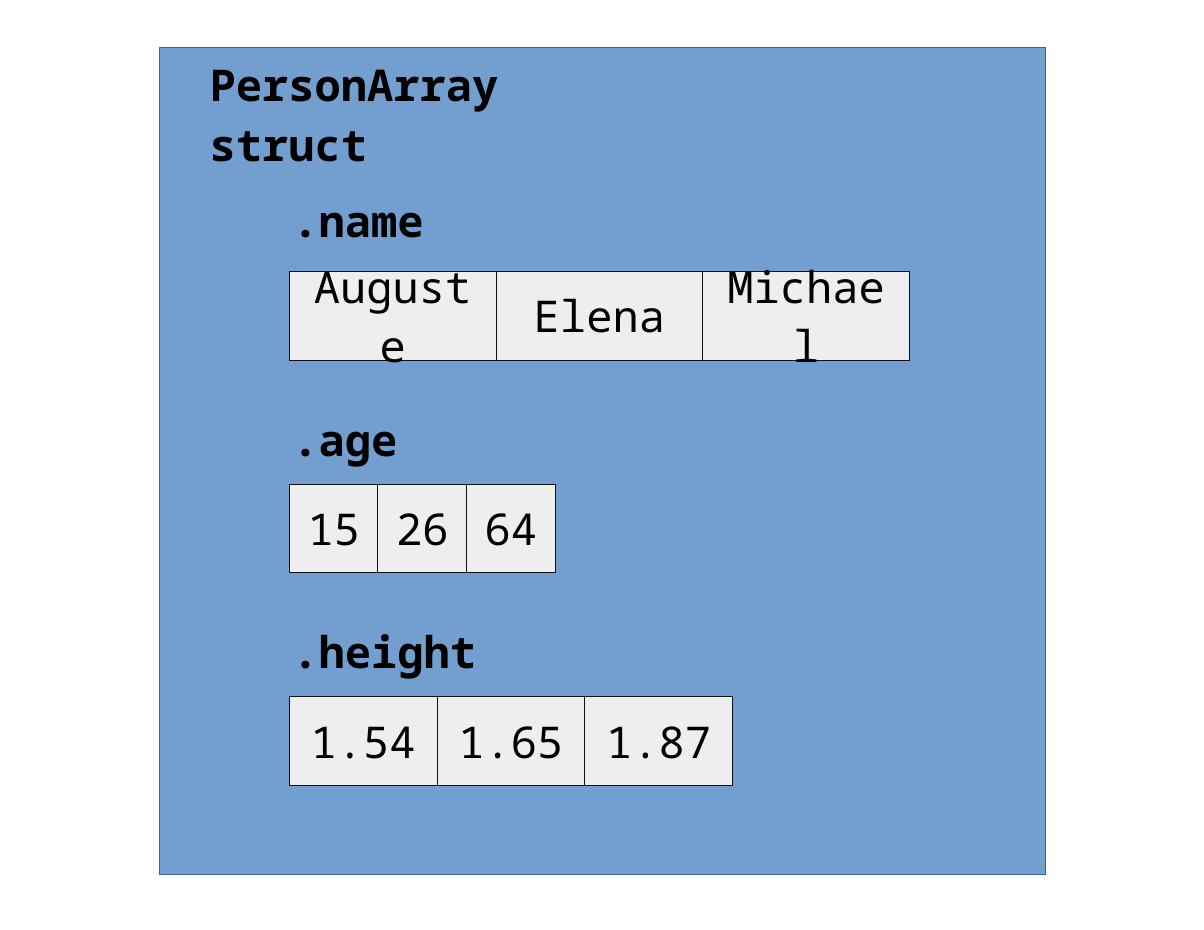

PersonArray struct
.name
Auguste
Elena
Michael
.age
15
26
64
.height
1.54
1.65
1.87